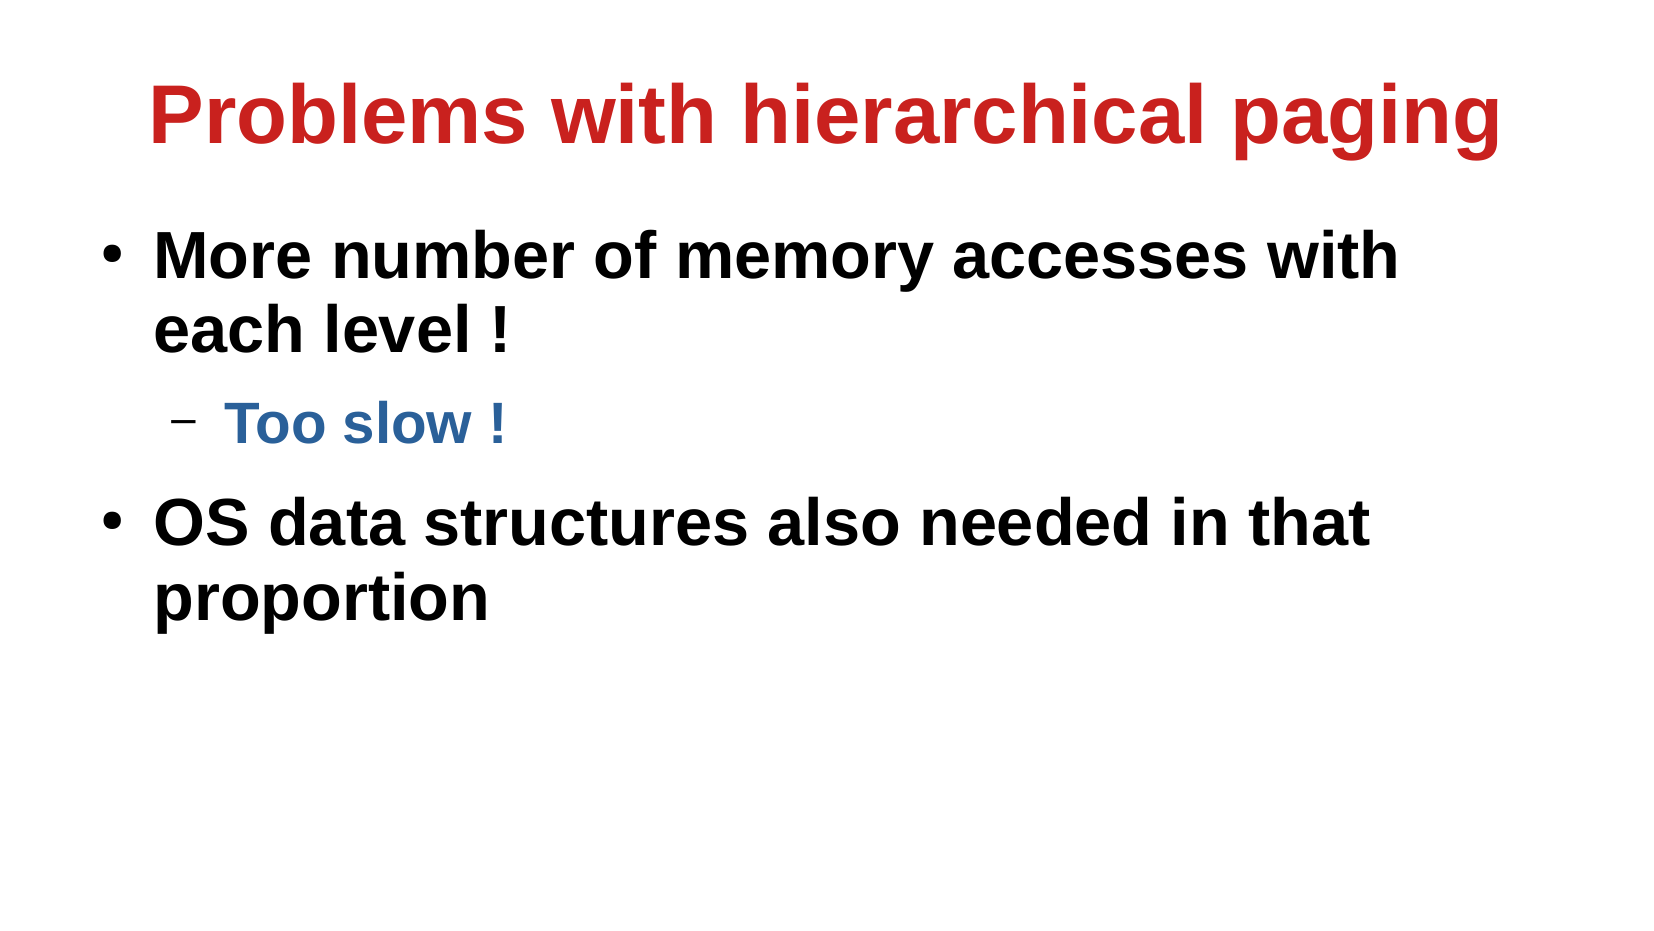

# Problems with hierarchical paging
More number of memory accesses with each level !
Too slow !
OS data structures also needed in that proportion